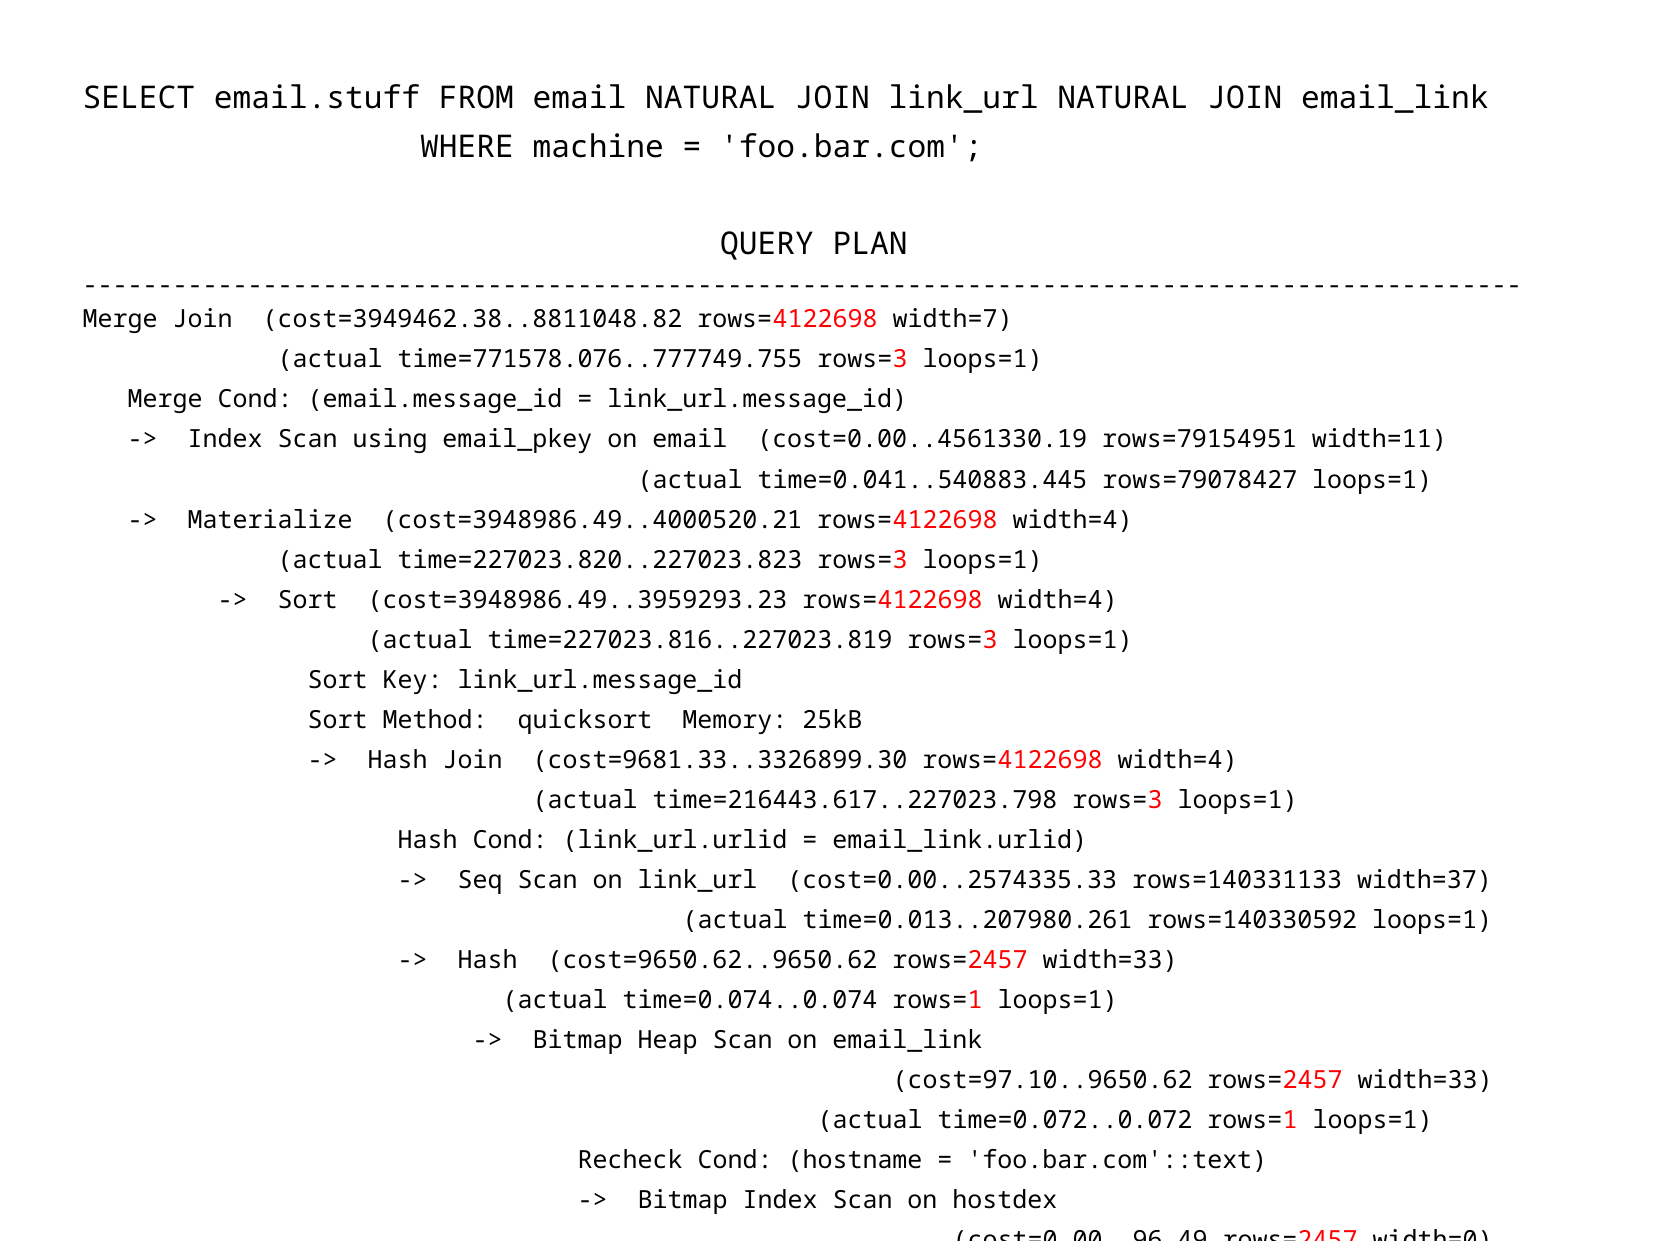

# SELECT email.stuff FROM email NATURAL JOIN link_url NATURAL JOIN email_link
 WHERE machine = 'foo.bar.com';
 QUERY PLAN
------------------------------------------------------------------------------------------------ Merge Join (cost=3949462.38..8811048.82 rows=4122698 width=7)
 (actual time=771578.076..777749.755 rows=3 loops=1)
 Merge Cond: (email.message_id = link_url.message_id)
 -> Index Scan using email_pkey on email (cost=0.00..4561330.19 rows=79154951 width=11)
 (actual time=0.041..540883.445 rows=79078427 loops=1)
 -> Materialize (cost=3948986.49..4000520.21 rows=4122698 width=4)
 (actual time=227023.820..227023.823 rows=3 loops=1)
 -> Sort (cost=3948986.49..3959293.23 rows=4122698 width=4)
 (actual time=227023.816..227023.819 rows=3 loops=1)
 Sort Key: link_url.message_id
 Sort Method: quicksort Memory: 25kB
 -> Hash Join (cost=9681.33..3326899.30 rows=4122698 width=4)
 (actual time=216443.617..227023.798 rows=3 loops=1)
 Hash Cond: (link_url.urlid = email_link.urlid)
 -> Seq Scan on link_url (cost=0.00..2574335.33 rows=140331133 width=37)
 (actual time=0.013..207980.261 rows=140330592 loops=1)
 -> Hash (cost=9650.62..9650.62 rows=2457 width=33)
 (actual time=0.074..0.074 rows=1 loops=1)
 -> Bitmap Heap Scan on email_link
 (cost=97.10..9650.62 rows=2457 width=33)
 (actual time=0.072..0.072 rows=1 loops=1)
 Recheck Cond: (hostname = 'foo.bar.com'::text)
 -> Bitmap Index Scan on hostdex
 (cost=0.00..96.49 rows=2457 width=0)
 (actual time=0.060..0.060 rows=1 loops=1)
 Index Cond: (hostname = 'foo.bar.com'::text)
 Total runtime: 777749.820 ms
(16 rows)